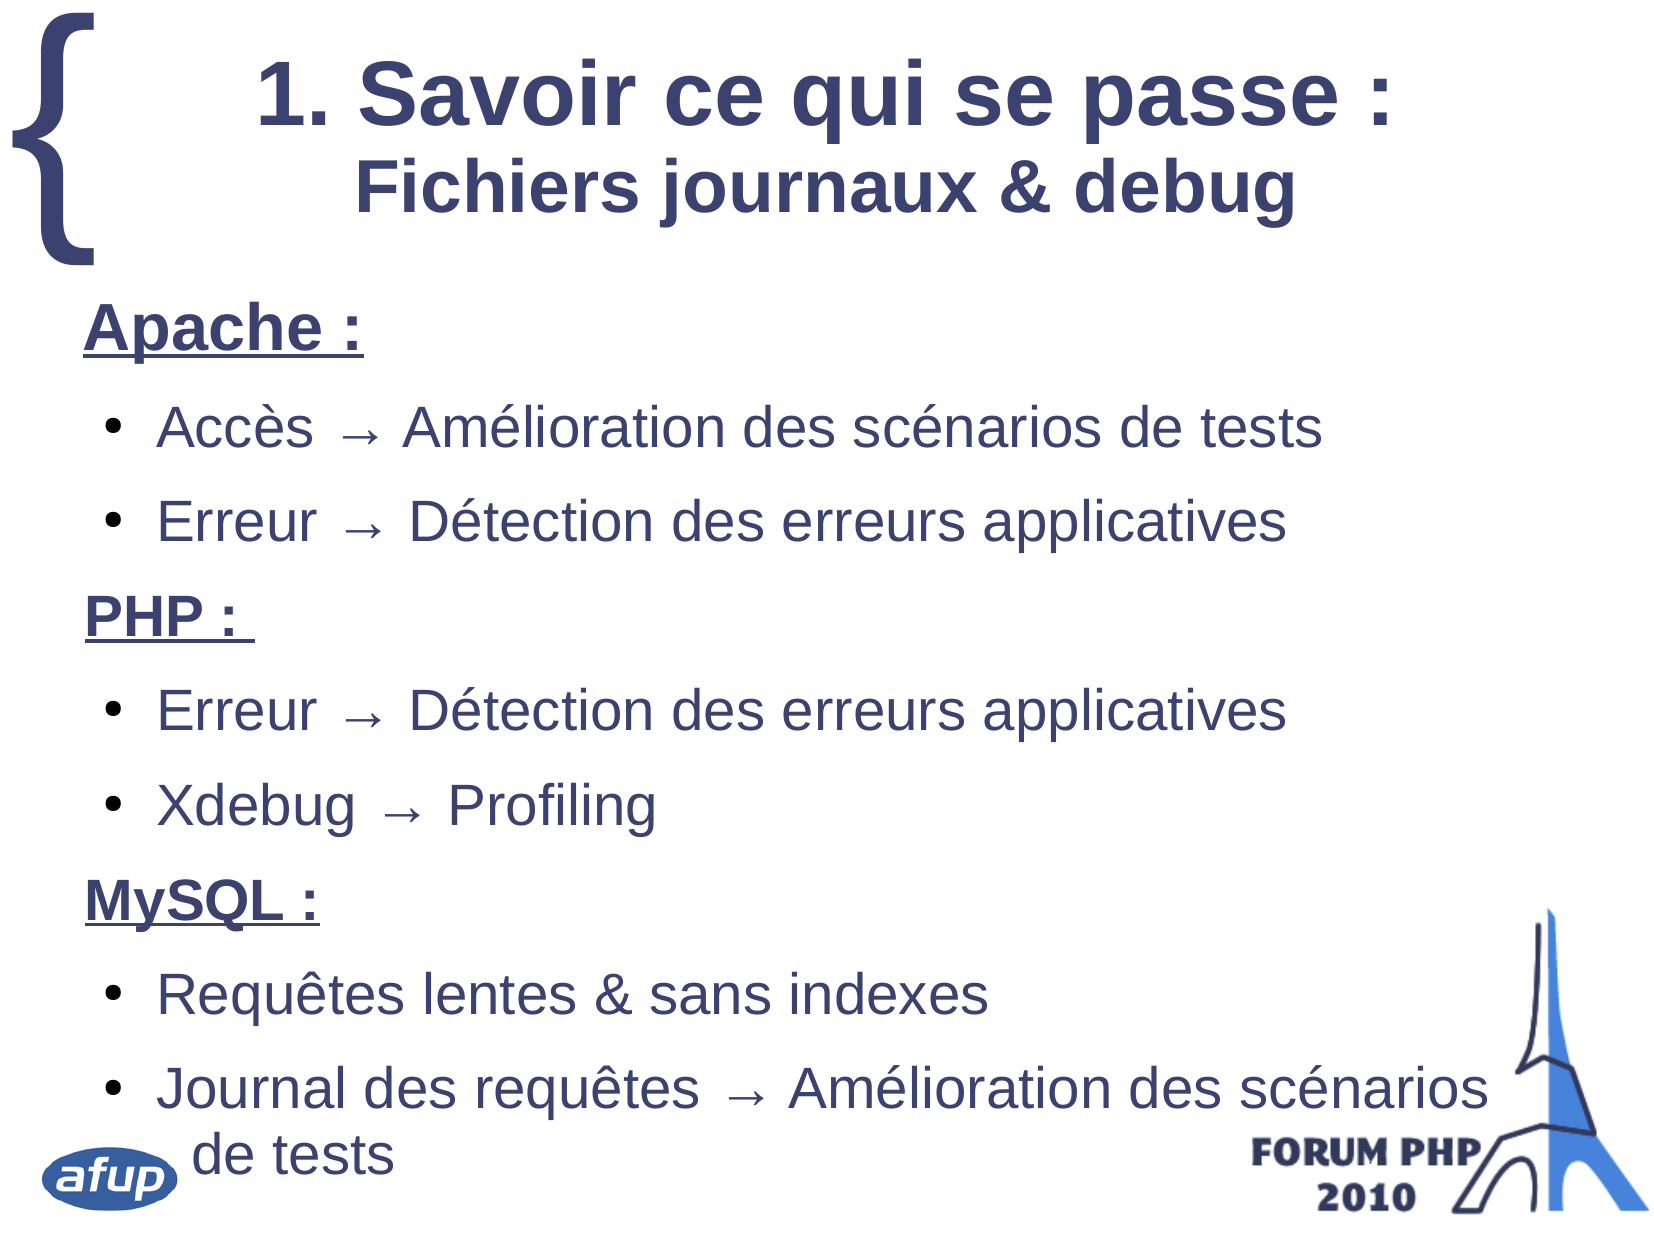

# 1. Savoir ce qui se passe : Fichiers journaux & debug
Apache :
Accès → Amélioration des scénarios de tests
Erreur → Détection des erreurs applicatives
PHP :
Erreur → Détection des erreurs applicatives
Xdebug → Profiling
MySQL :
Requêtes lentes & sans indexes
Journal des requêtes → Amélioration des scénarios de tests